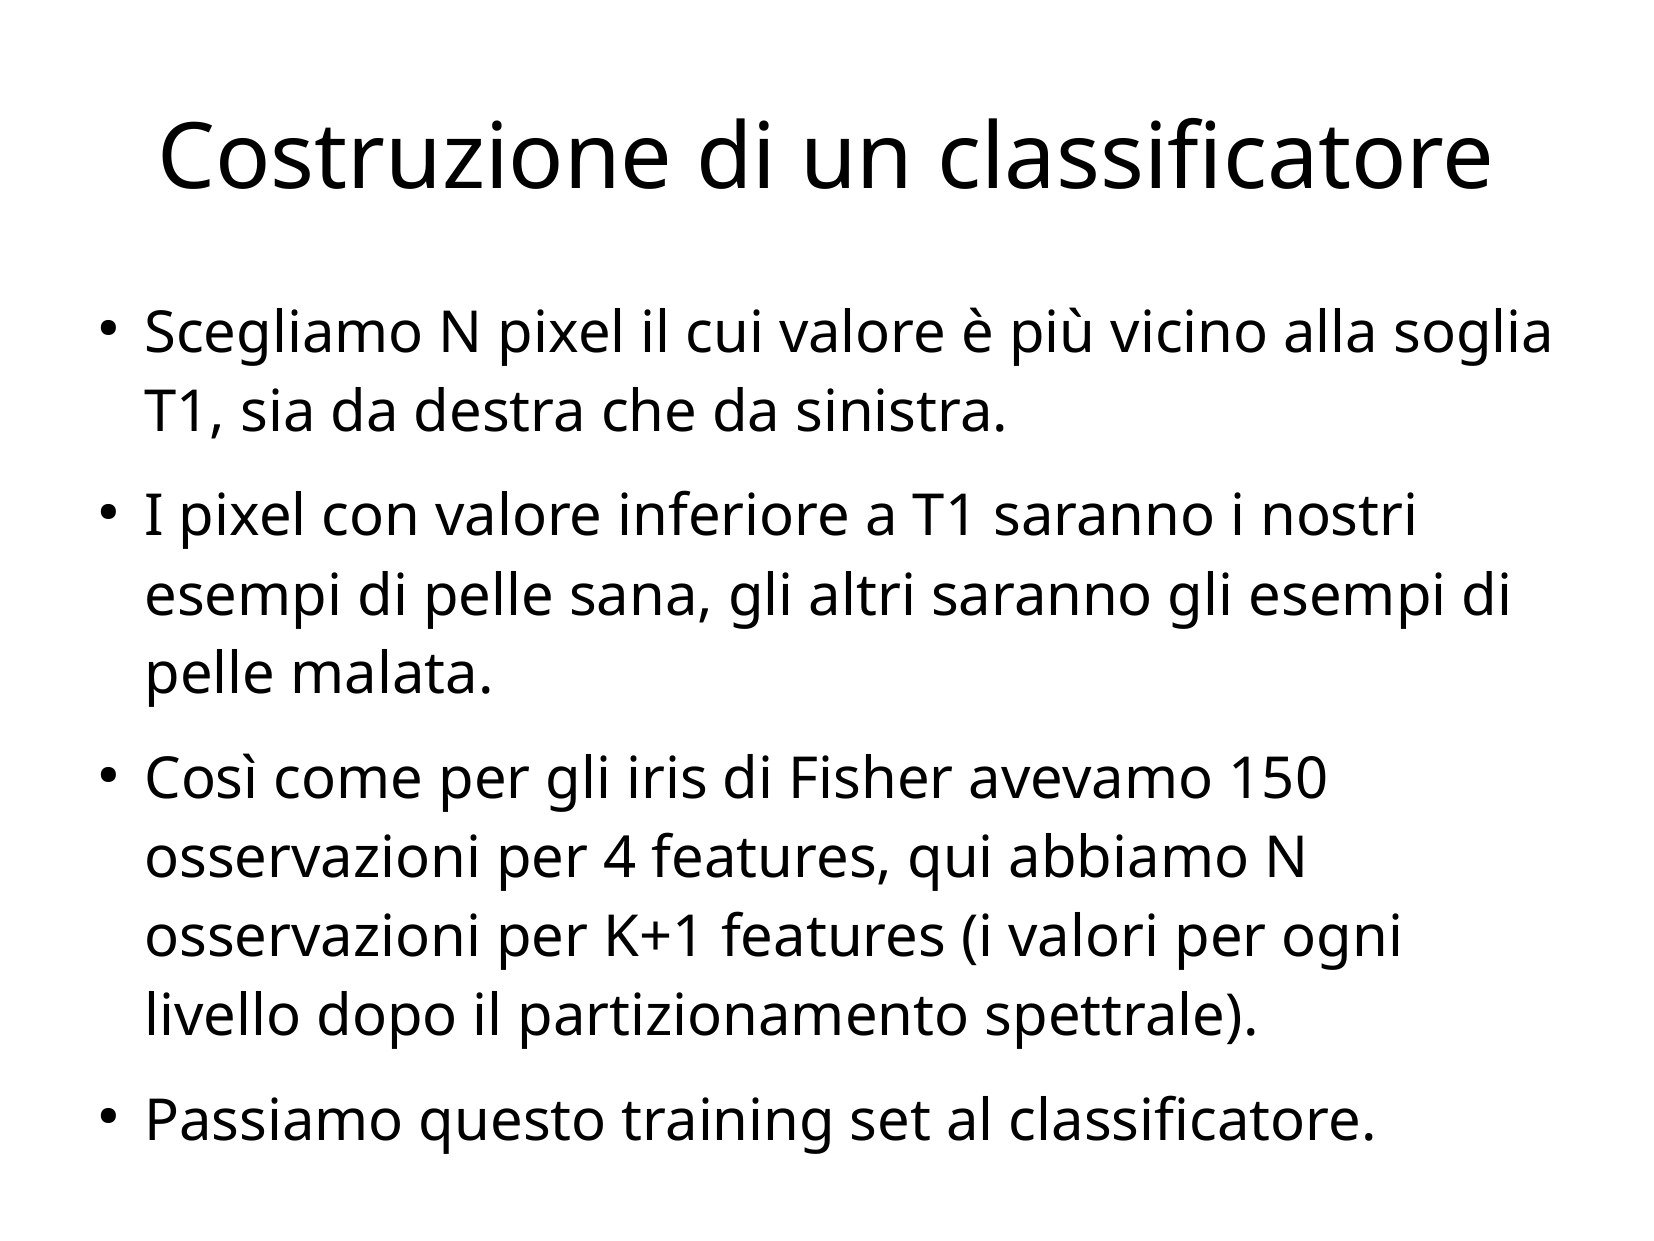

# Costruzione di un classificatore
Scegliamo N pixel il cui valore è più vicino alla soglia T1, sia da destra che da sinistra.
I pixel con valore inferiore a T1 saranno i nostri esempi di pelle sana, gli altri saranno gli esempi di pelle malata.
Così come per gli iris di Fisher avevamo 150 osservazioni per 4 features, qui abbiamo N osservazioni per K+1 features (i valori per ogni livello dopo il partizionamento spettrale).
Passiamo questo training set al classificatore.